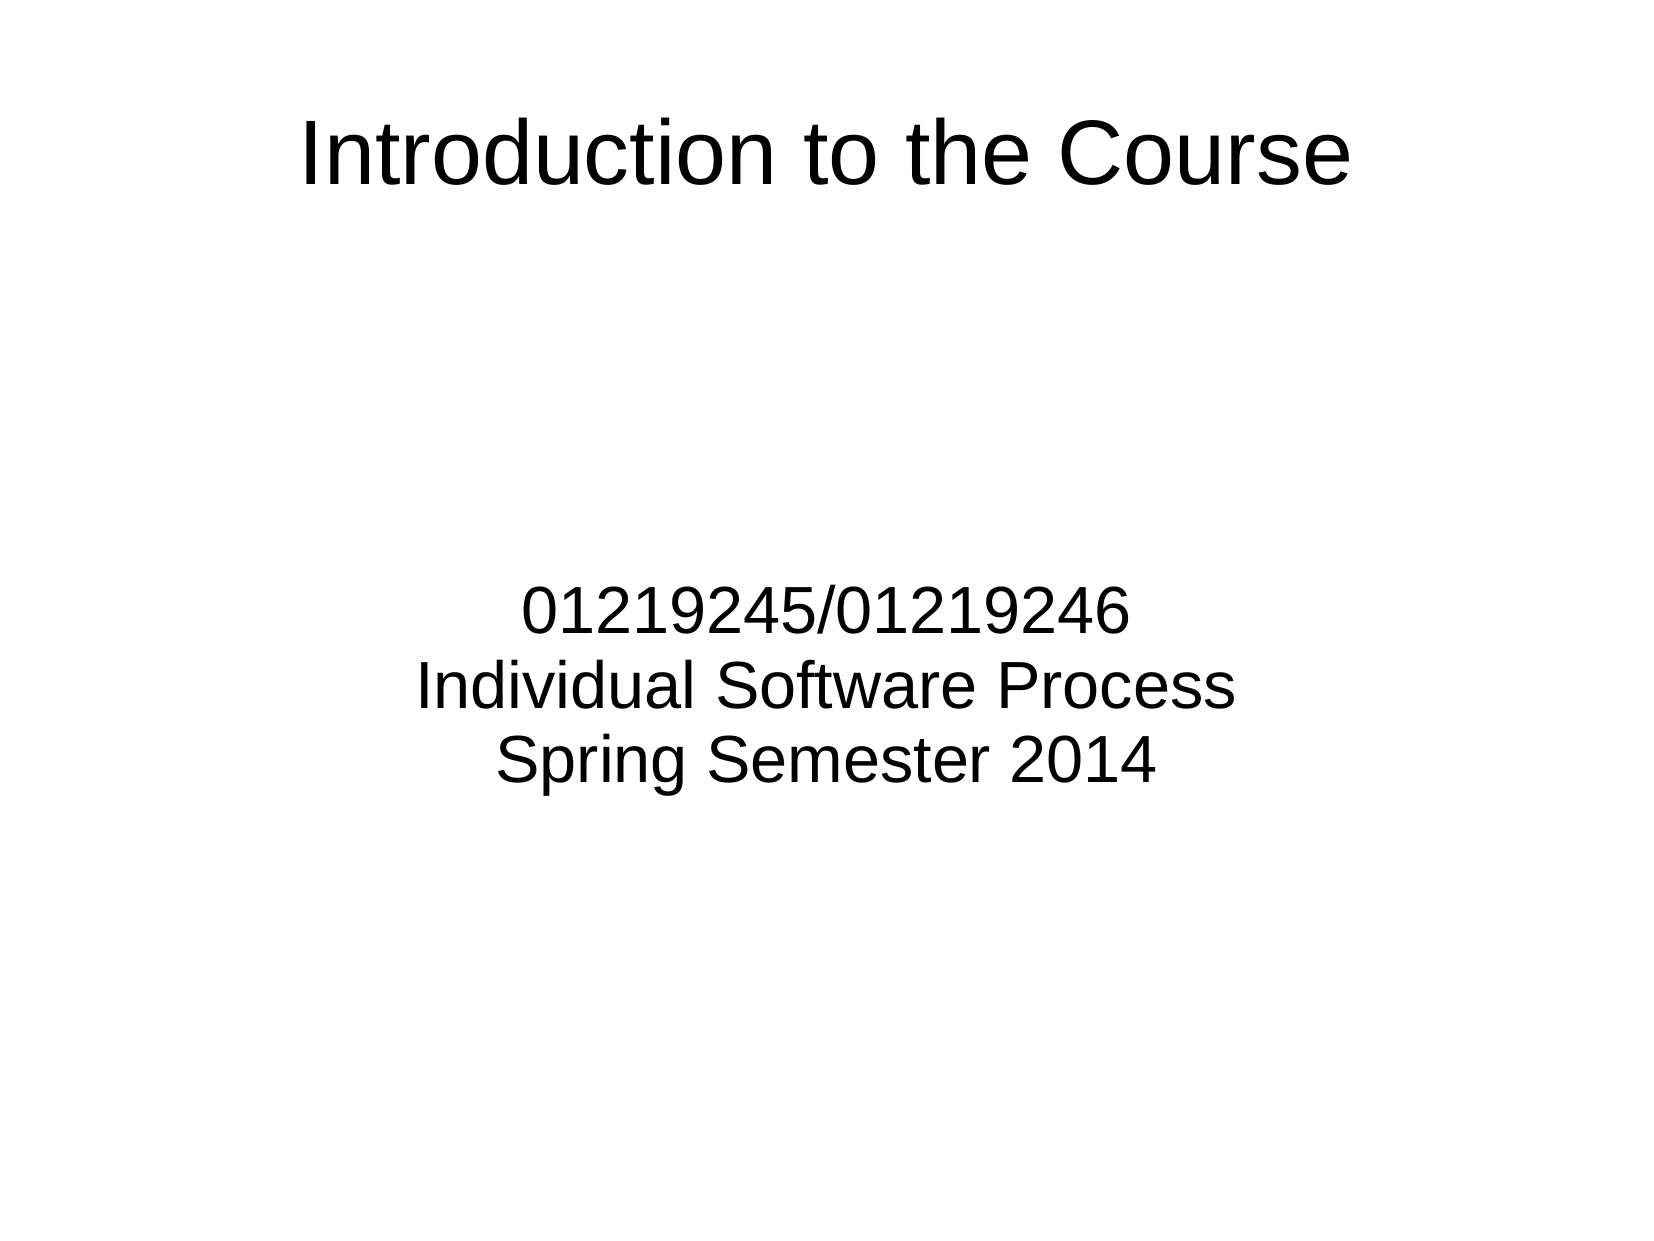

# Introduction to the Course
01219245/01219246
Individual Software Process
Spring Semester 2014